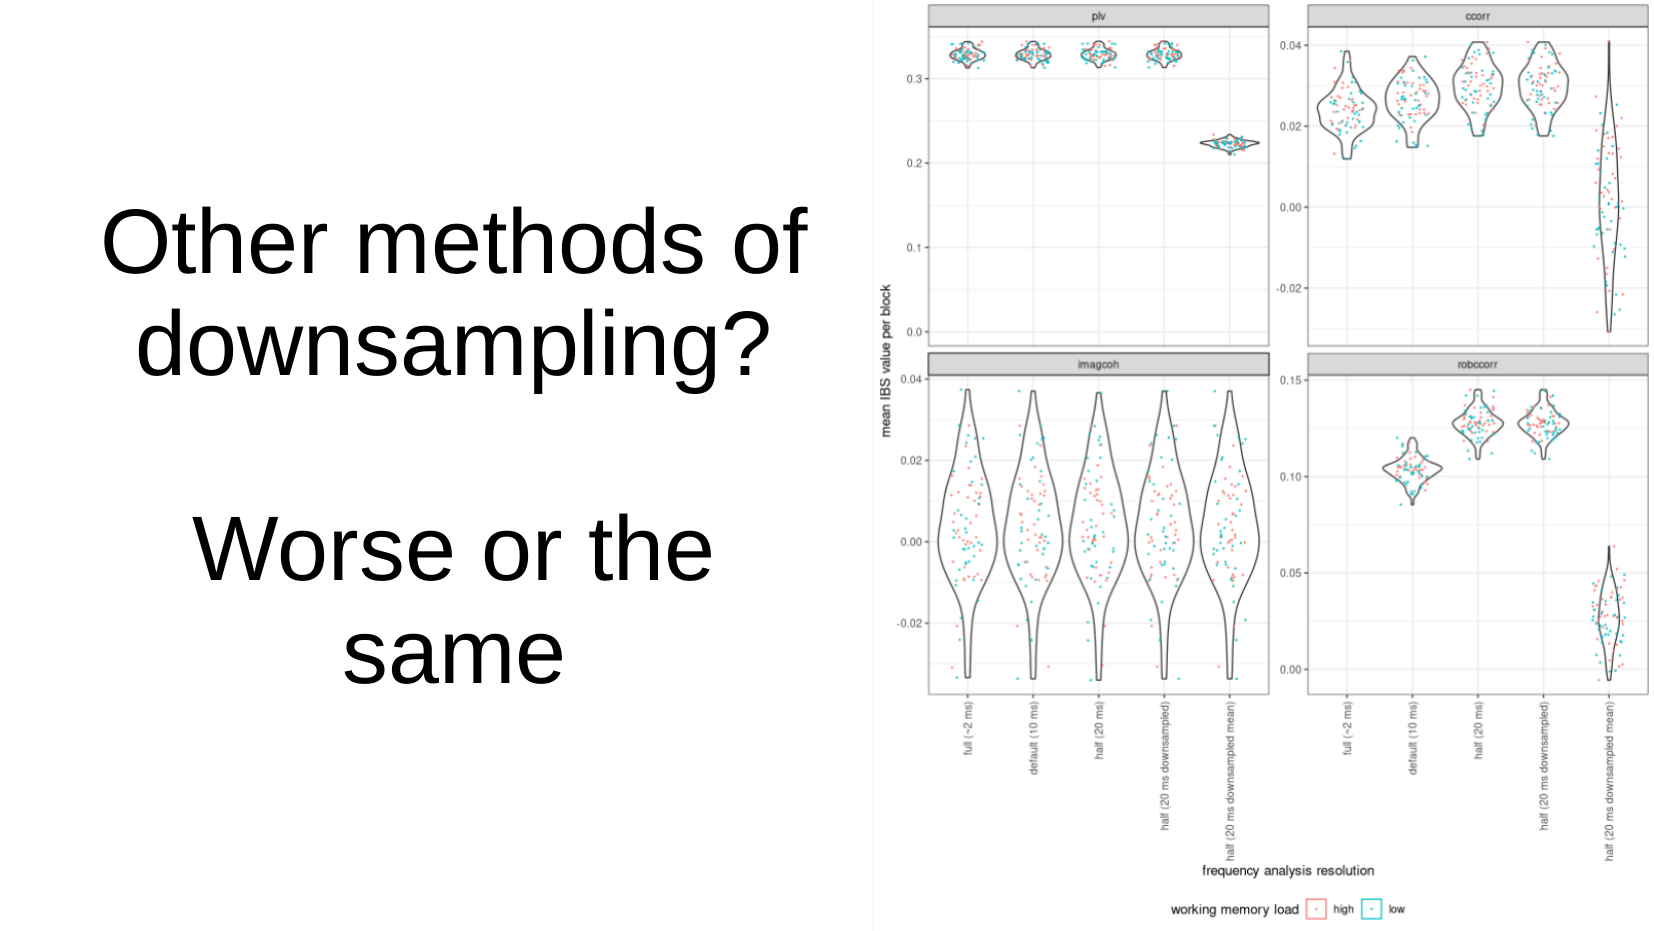

# Other methods of downsampling? Worse or the same